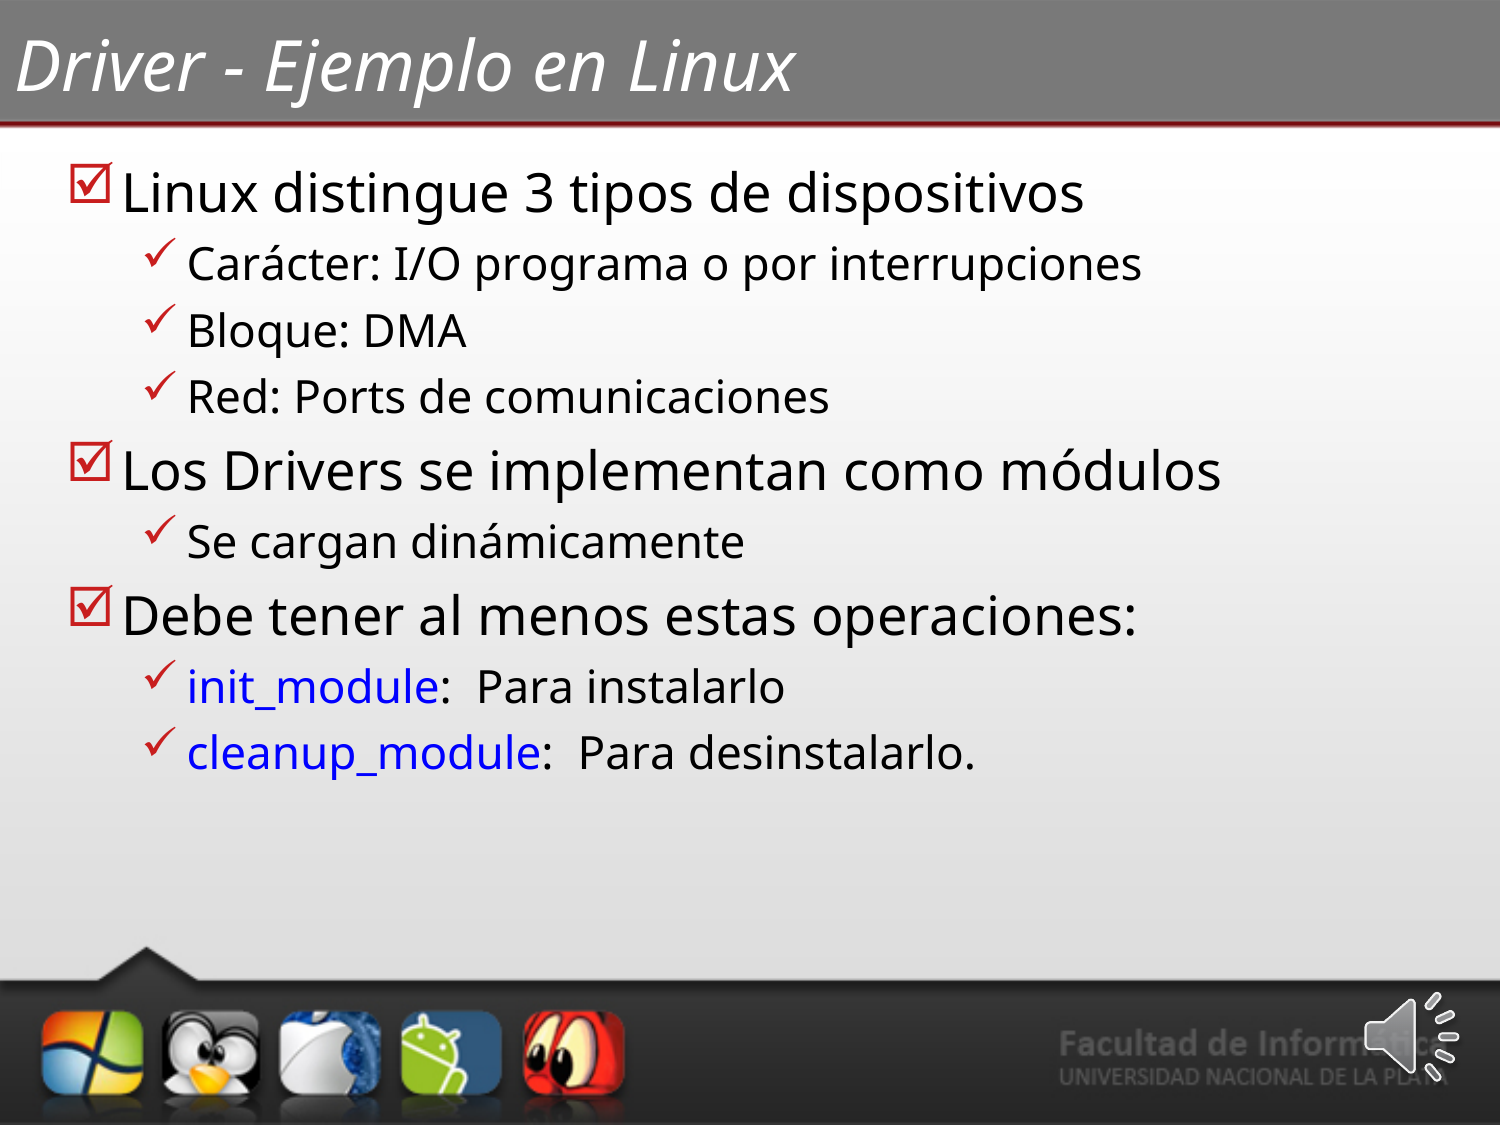

Driver - Ejemplo en Linux
Linux distingue 3 tipos de dispositivos
Carácter: I/O programa o por interrupciones
Bloque: DMA
Red: Ports de comunicaciones
Los Drivers se implementan como módulos
Se cargan dinámicamente
Debe tener al menos estas operaciones:
init_module: Para instalarlo
cleanup_module: Para desinstalarlo.